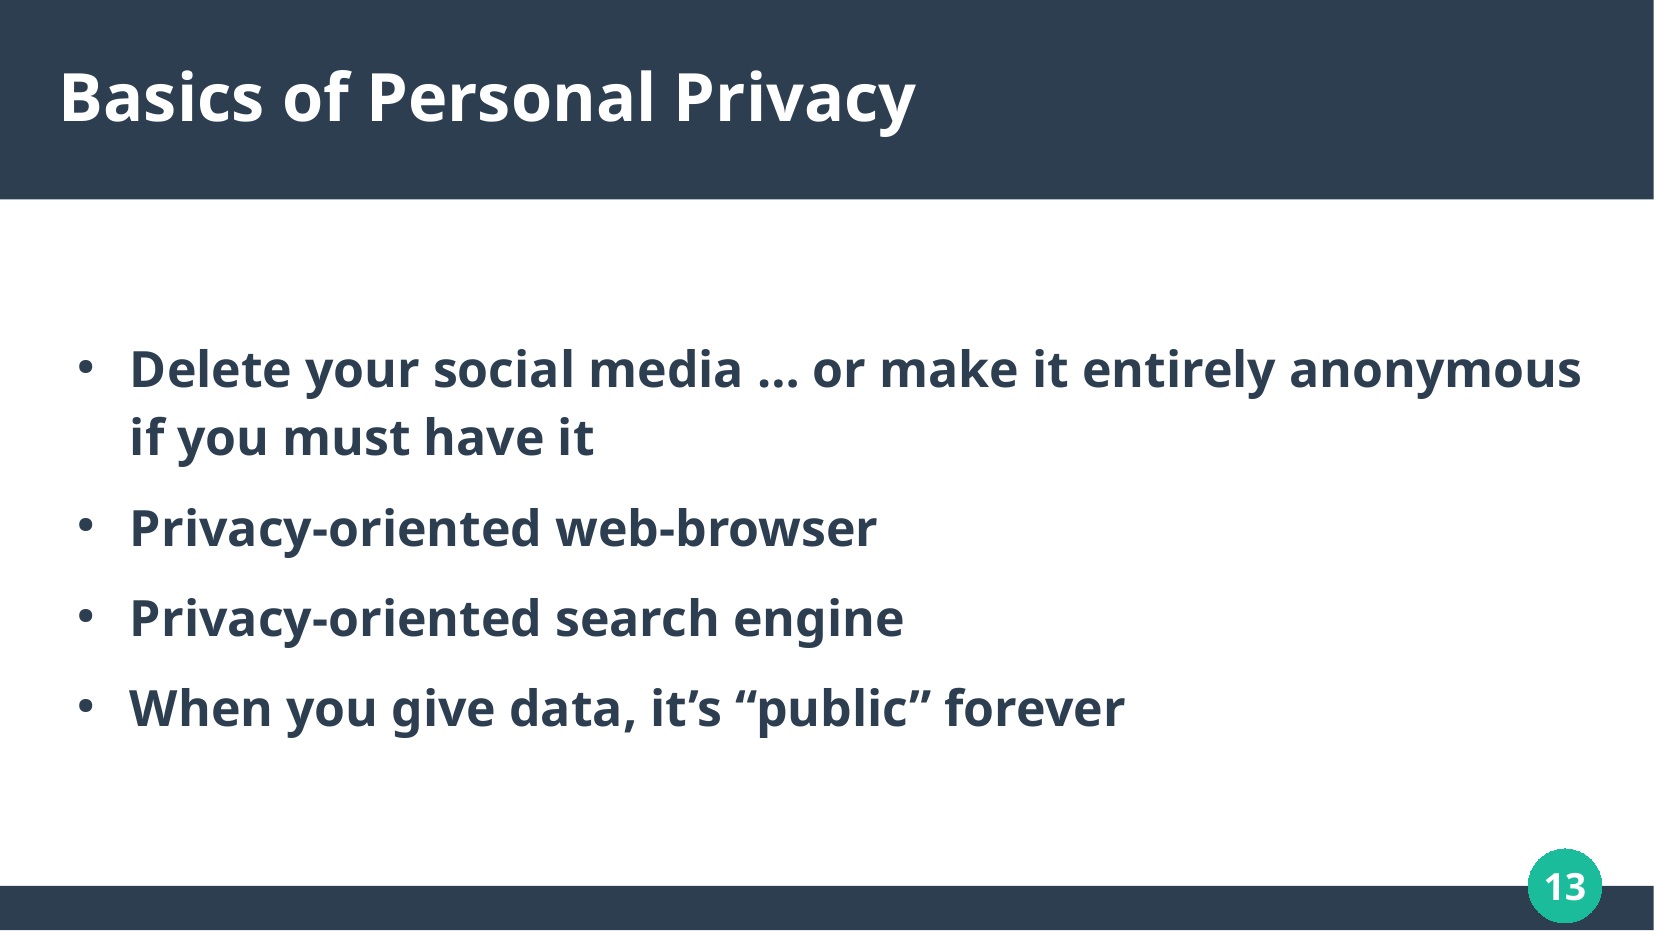

# Basics of Personal Privacy
Delete your social media … or make it entirely anonymous if you must have it
Privacy-oriented web-browser
Privacy-oriented search engine
When you give data, it’s “public” forever
13